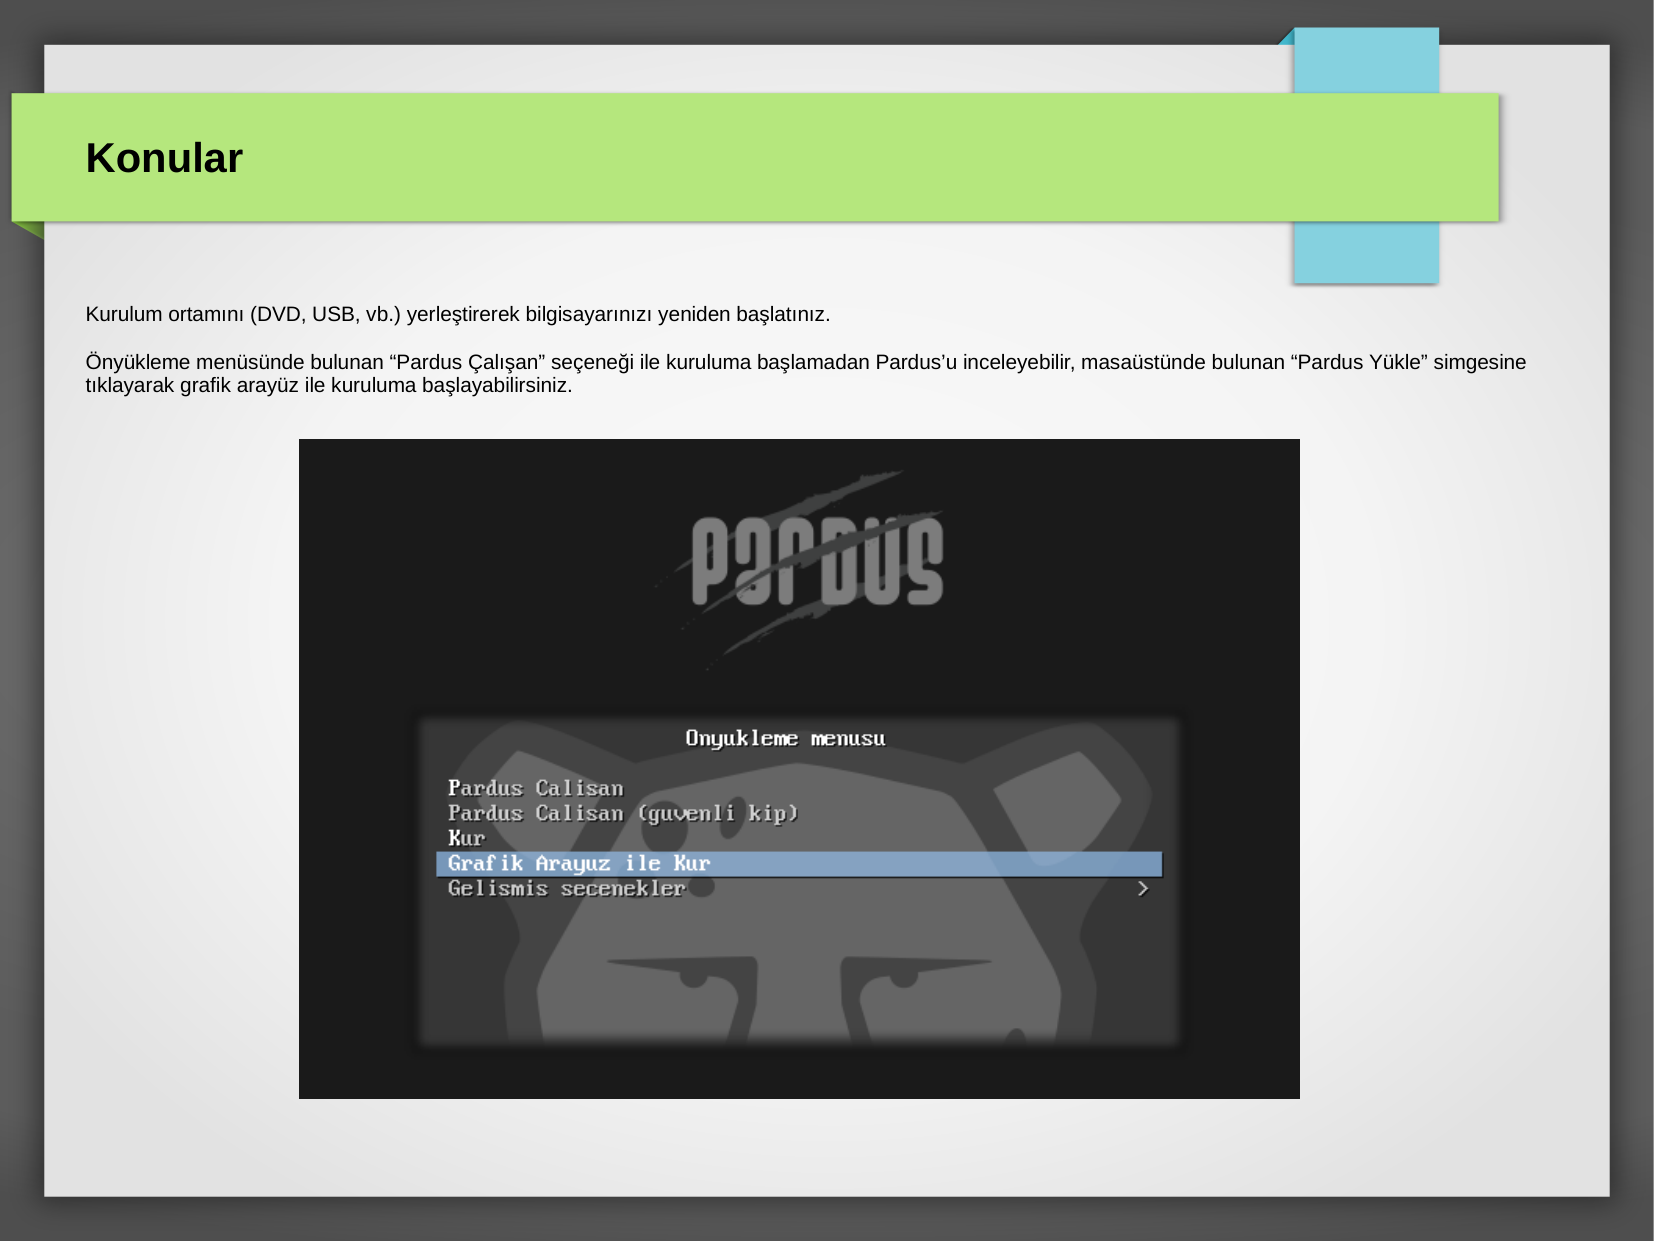

Konular
Kurulum ortamını (DVD, USB, vb.) yerleştirerek bilgisayarınızı yeniden başlatınız.
Önyükleme menüsünde bulunan “Pardus Çalışan” seçeneği ile kuruluma başlamadan Pardus’u inceleyebilir, masaüstünde bulunan “Pardus Yükle” simgesine tıklayarak grafik arayüz ile kuruluma başlayabilirsiniz.